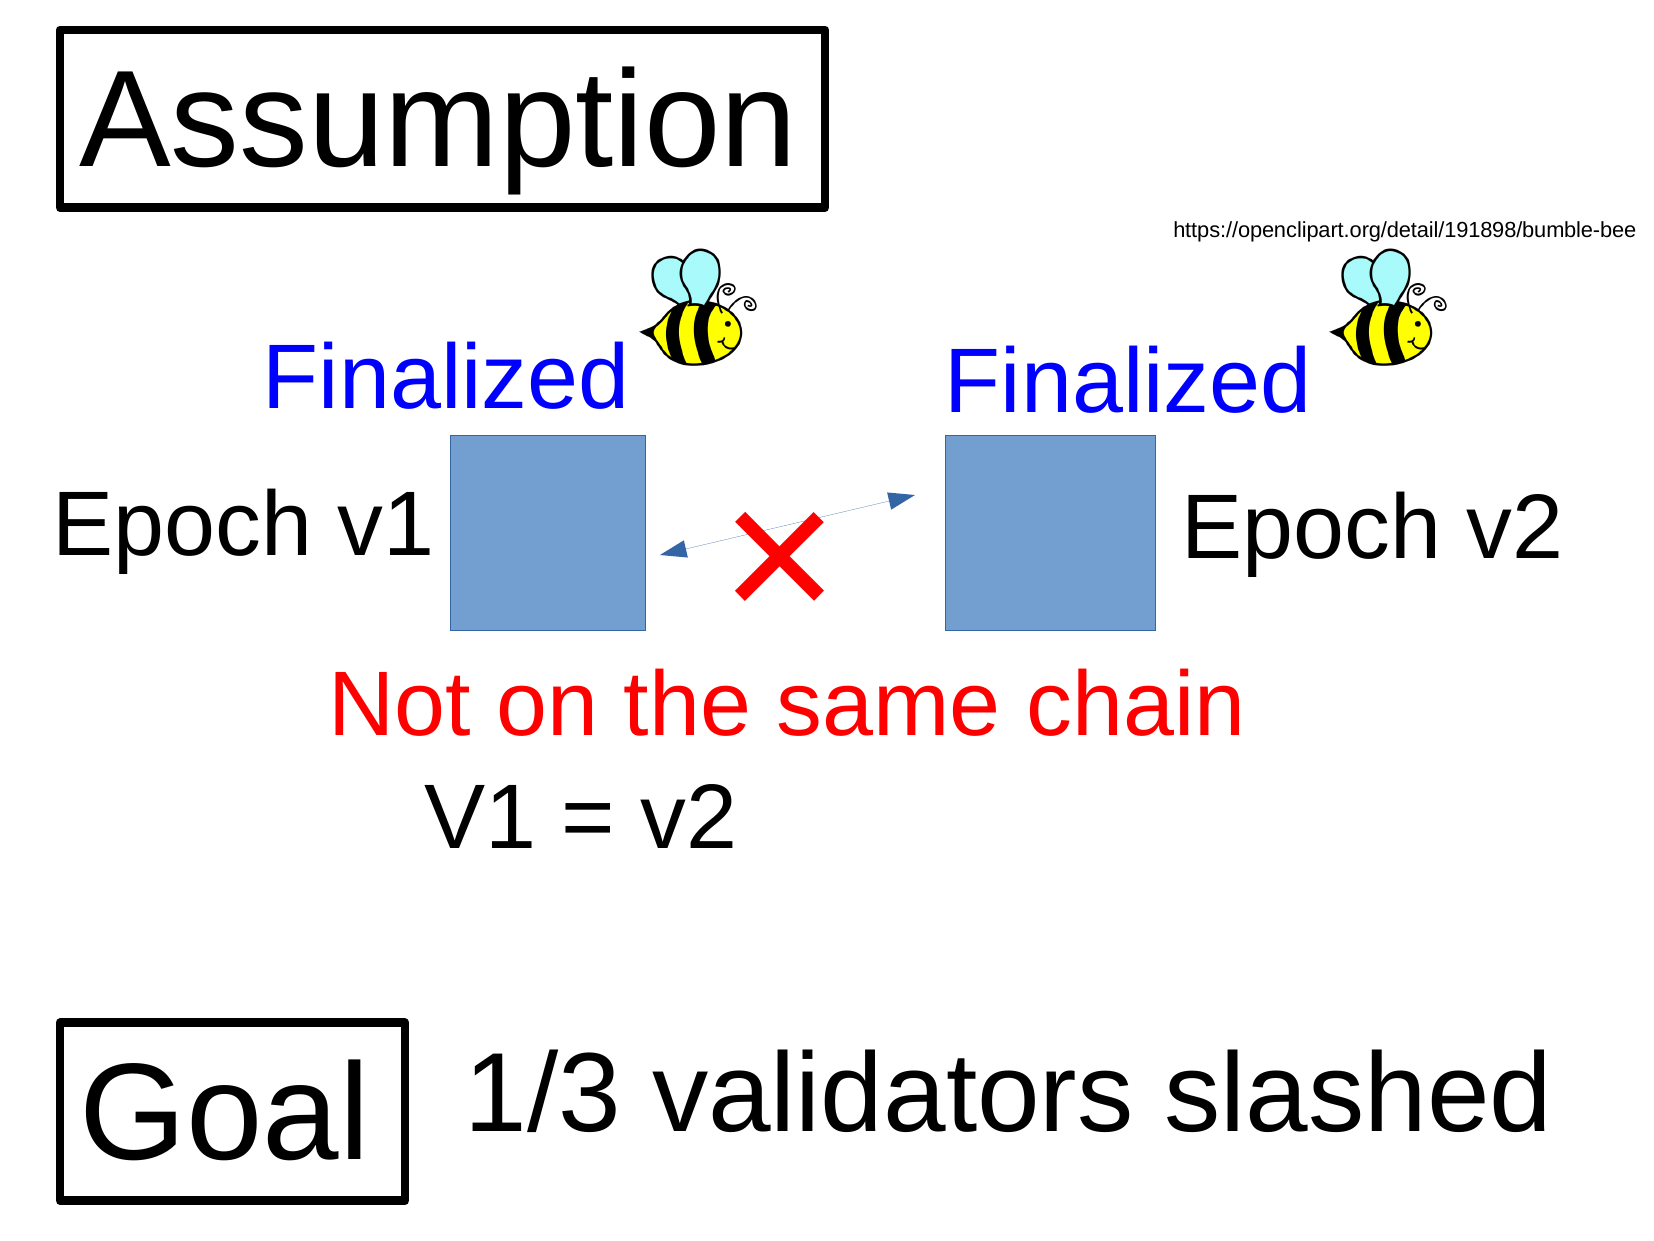

Assumption
https://openclipart.org/detail/191898/bumble-bee
Finalized
Finalized
×
Epoch v1
Epoch v2
Not on the same chain
V1 = v2 or v1 ≠ v2
1/3 validators slashed
Goal